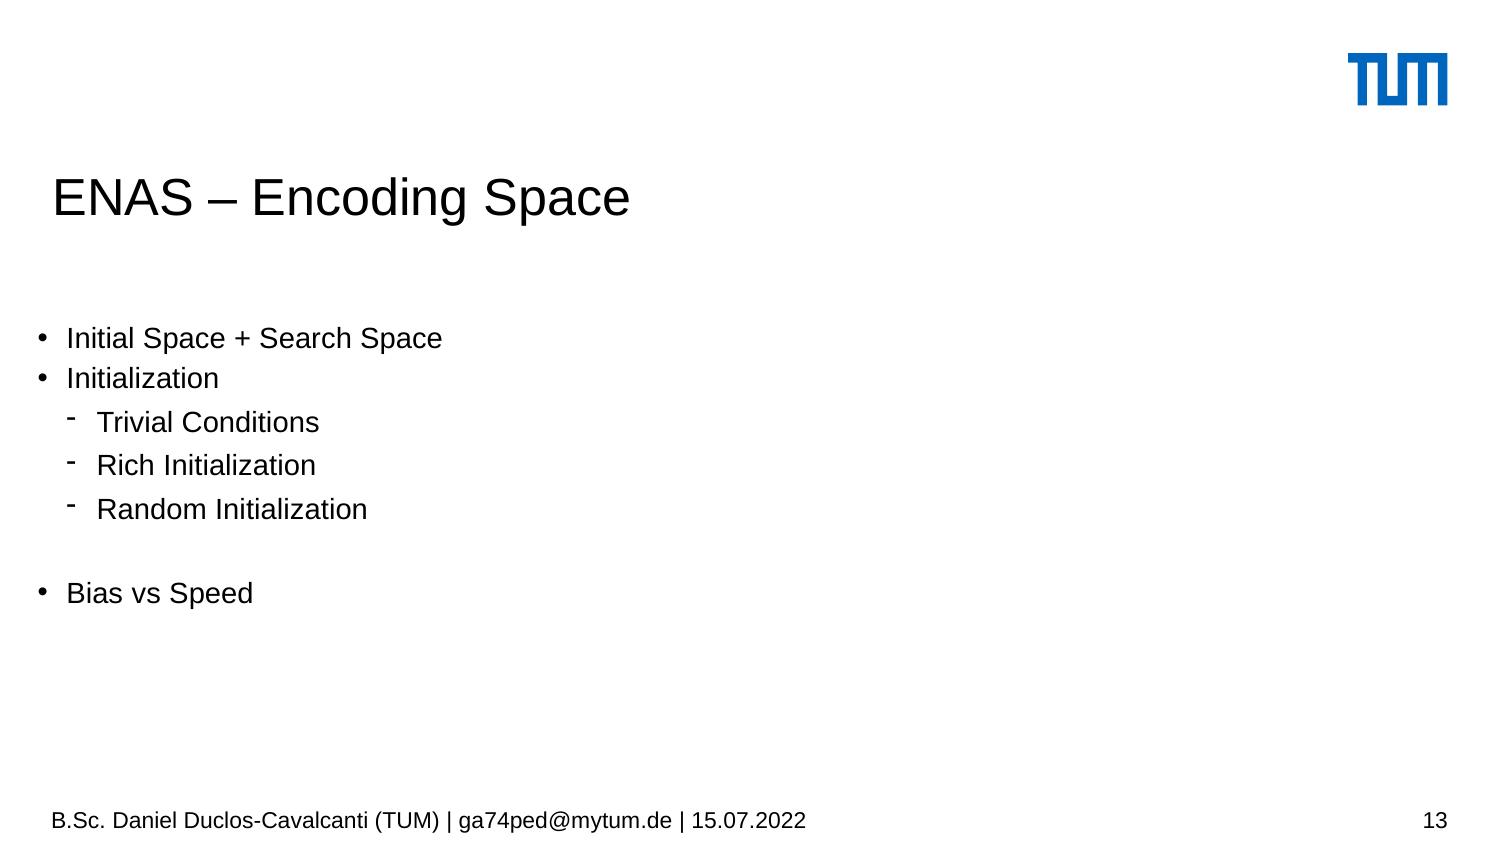

# ENAS – Encoding Space
Initial Space + Search Space
Initialization
Trivial Conditions
Rich Initialization
Random Initialization
Bias vs Speed
B.Sc. Daniel Duclos-Cavalcanti (TUM) | ga74ped@mytum.de | 15.07.2022